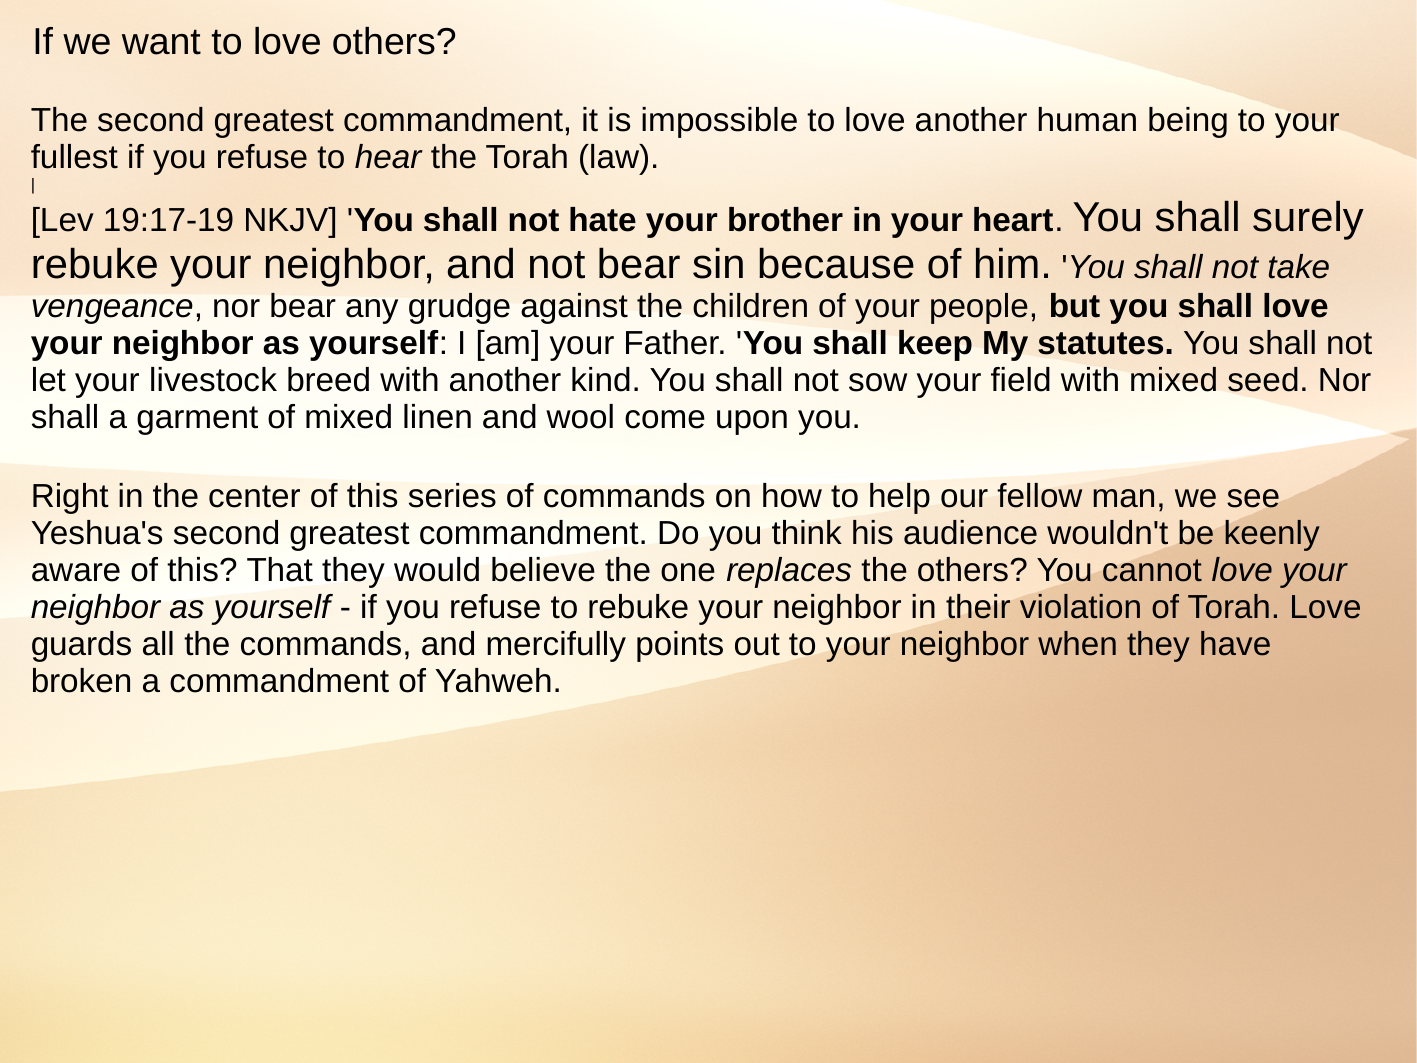

If we want to love others?
The second greatest commandment, it is impossible to love another human being to your fullest if you refuse to hear the Torah (law).
|
[Lev 19:17-19 NKJV] 'You shall not hate your brother in your heart. You shall surely rebuke your neighbor, and not bear sin because of him. 'You shall not take vengeance, nor bear any grudge against the children of your people, but you shall love your neighbor as yourself: I [am] your Father. 'You shall keep My statutes. You shall not let your livestock breed with another kind. You shall not sow your field with mixed seed. Nor shall a garment of mixed linen and wool come upon you.
Right in the center of this series of commands on how to help our fellow man, we see Yeshua's second greatest commandment. Do you think his audience wouldn't be keenly aware of this? That they would believe the one replaces the others? You cannot love your neighbor as yourself - if you refuse to rebuke your neighbor in their violation of Torah. Love guards all the commands, and mercifully points out to your neighbor when they have broken a commandment of Yahweh.